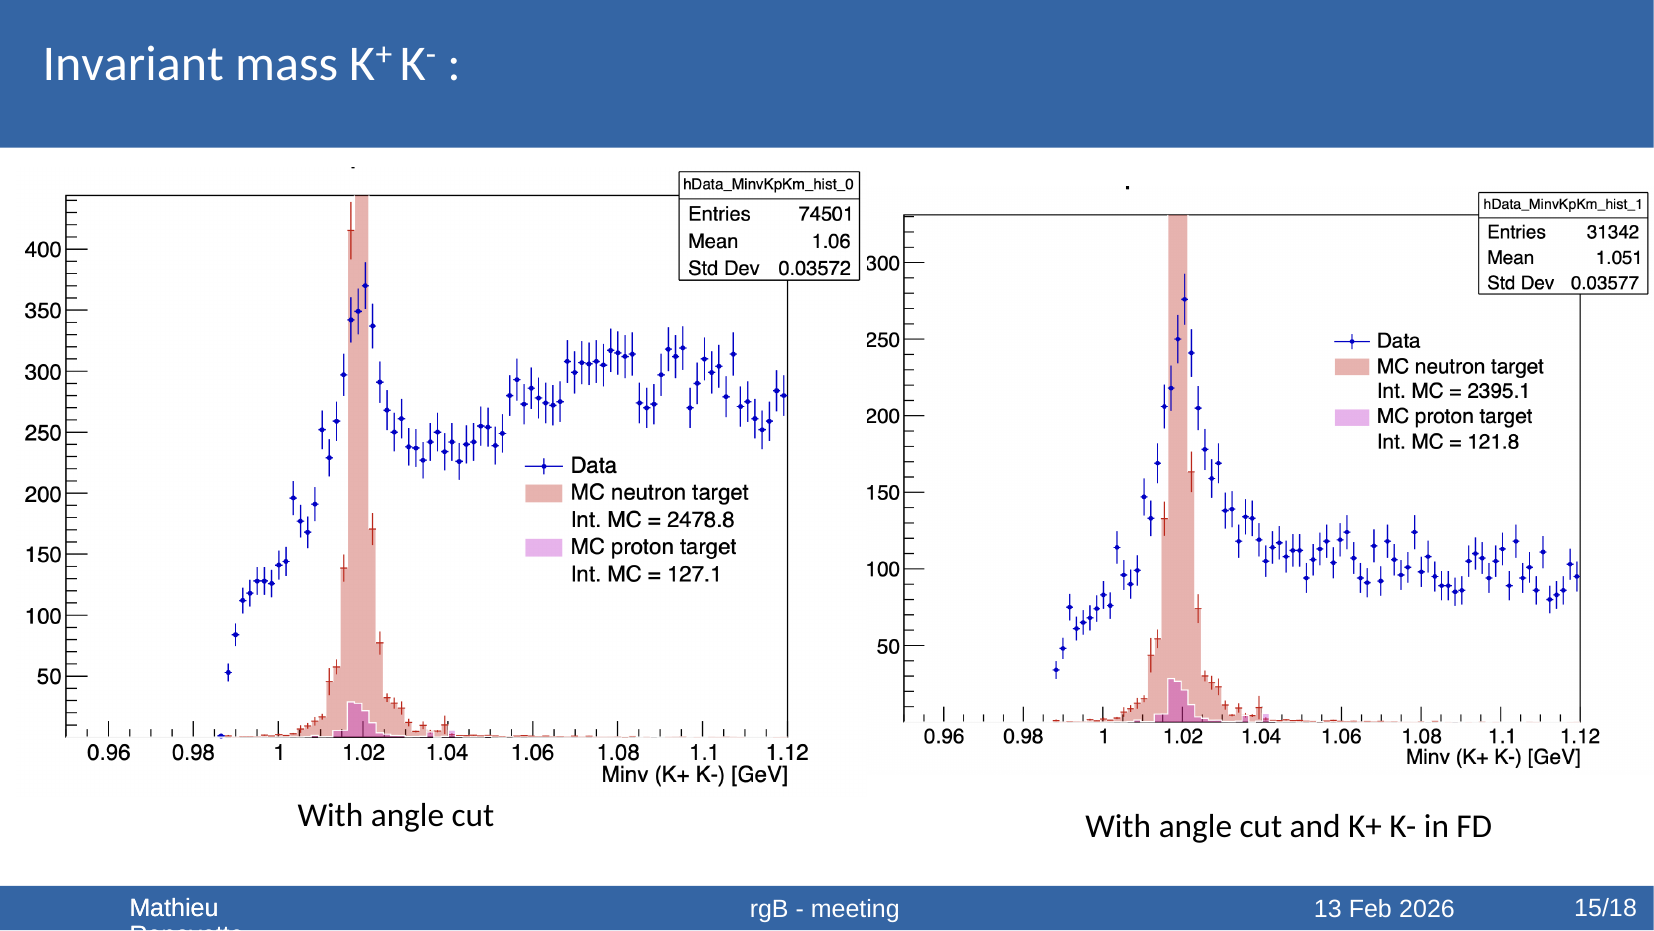

Invariant mass K+ K- :
With angle cut
With angle cut and K+ K- in FD
Mathieu Ronayette
15/18
Mathieu Ronayette
rgB - meeting
13 Feb 2026